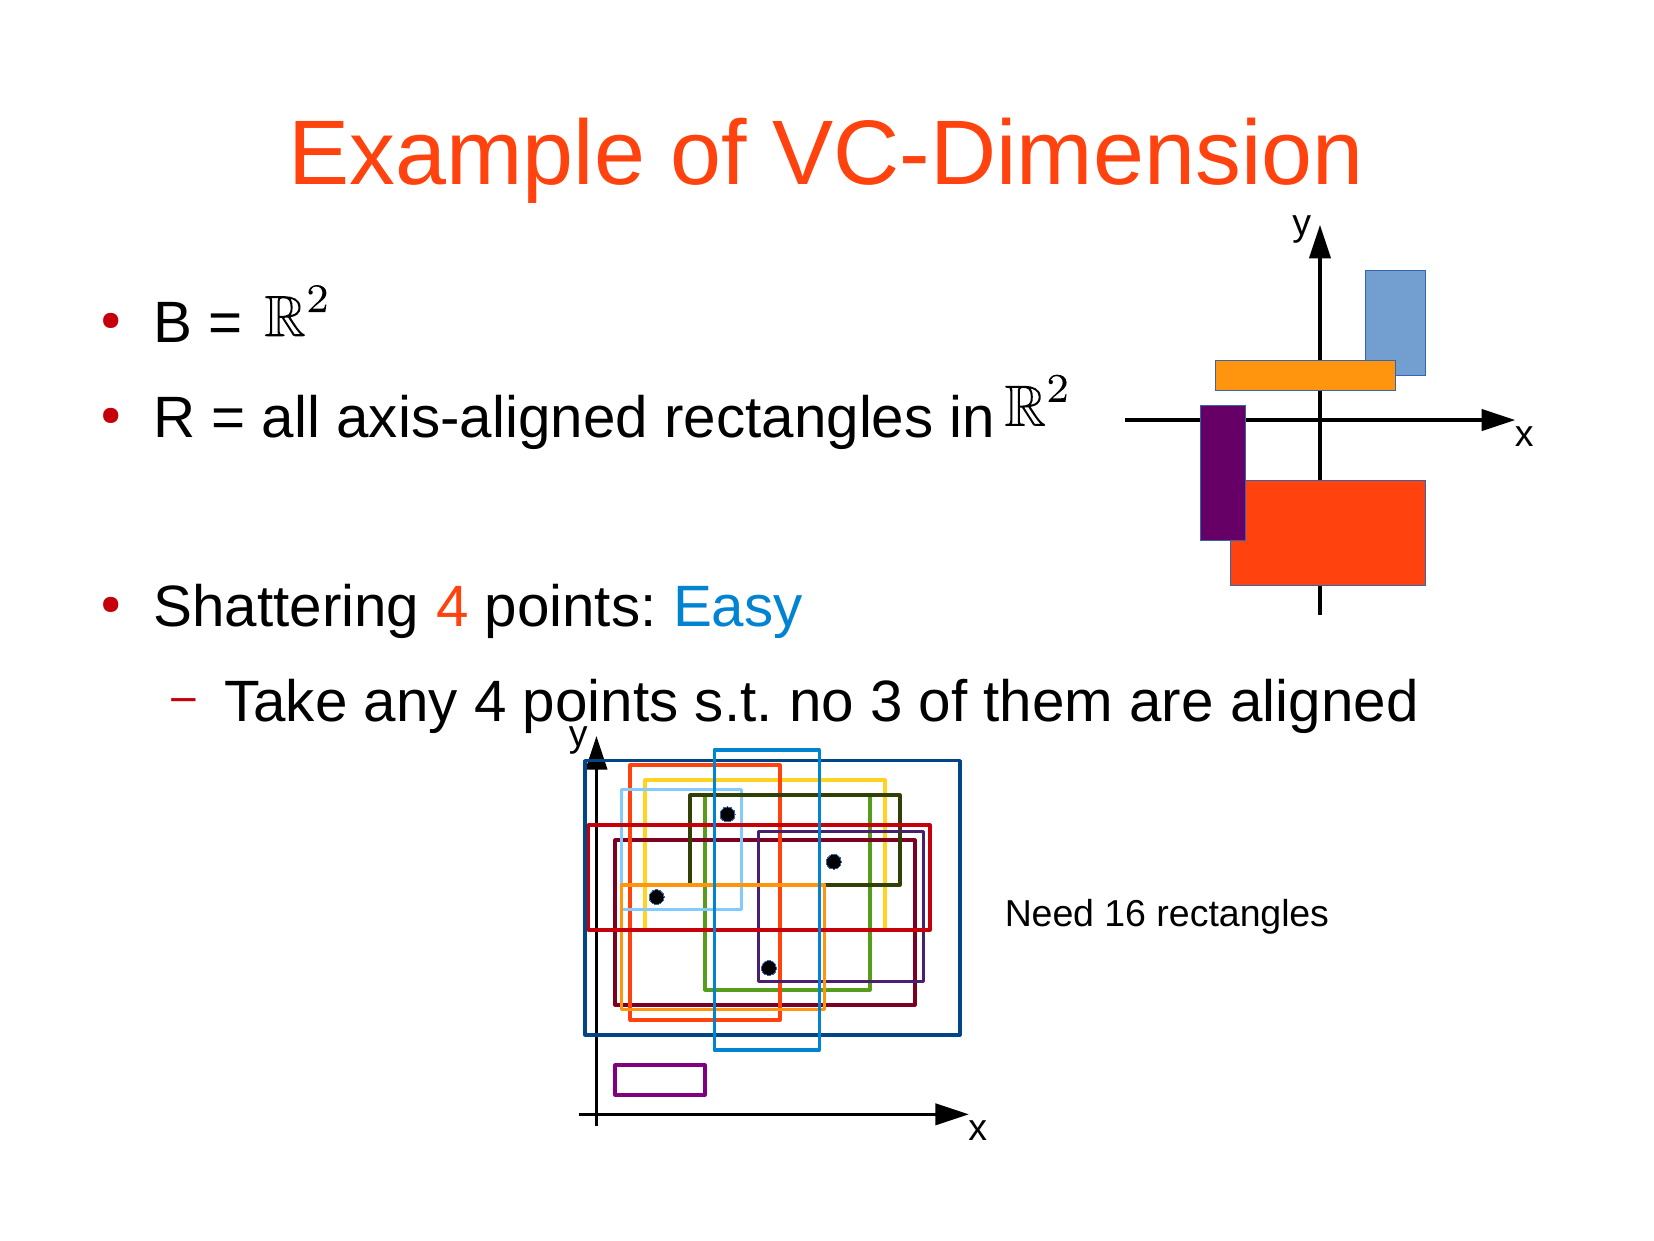

# Example of VC-Dimension
y
B =
R = all axis-aligned rectangles in
Shattering 4 points: Easy
Take any 4 points s.t. no 3 of them are aligned
x
y
Need 16 rectangles
x